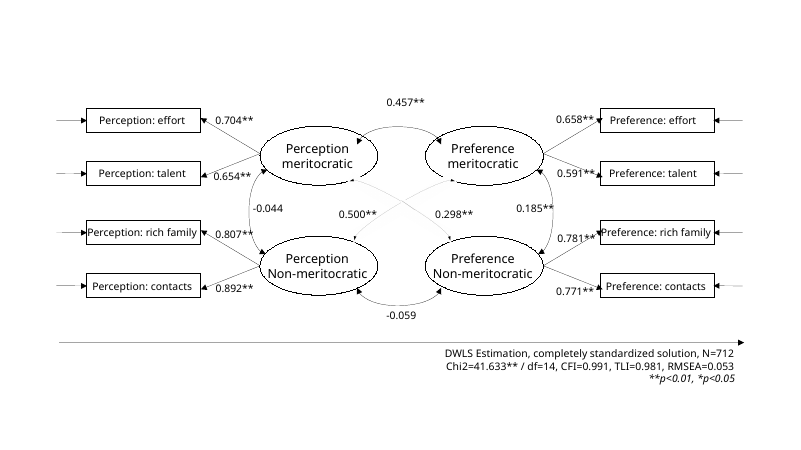

0.457**
0.704**
0.658**
Perception: effort
Preference: effort
Perception
meritocratic
Preference
meritocratic
0.591**
Perception: talent
Preference: talent
0.654**
-0.044
0.185**
0.298**
0.500**
Perception: rich family
0.807**
Preference: rich family
0.781**
Perception
Non-meritocratic
Preference
Non-meritocratic
Perception: contacts
Preference: contacts
0.892**
0.771**
-0.059
DWLS Estimation, completely standardized solution, N=712
Chi2=41.633** / df=14, CFI=0.991, TLI=0.981, RMSEA=0.053
**p<0.01, *p<0.05